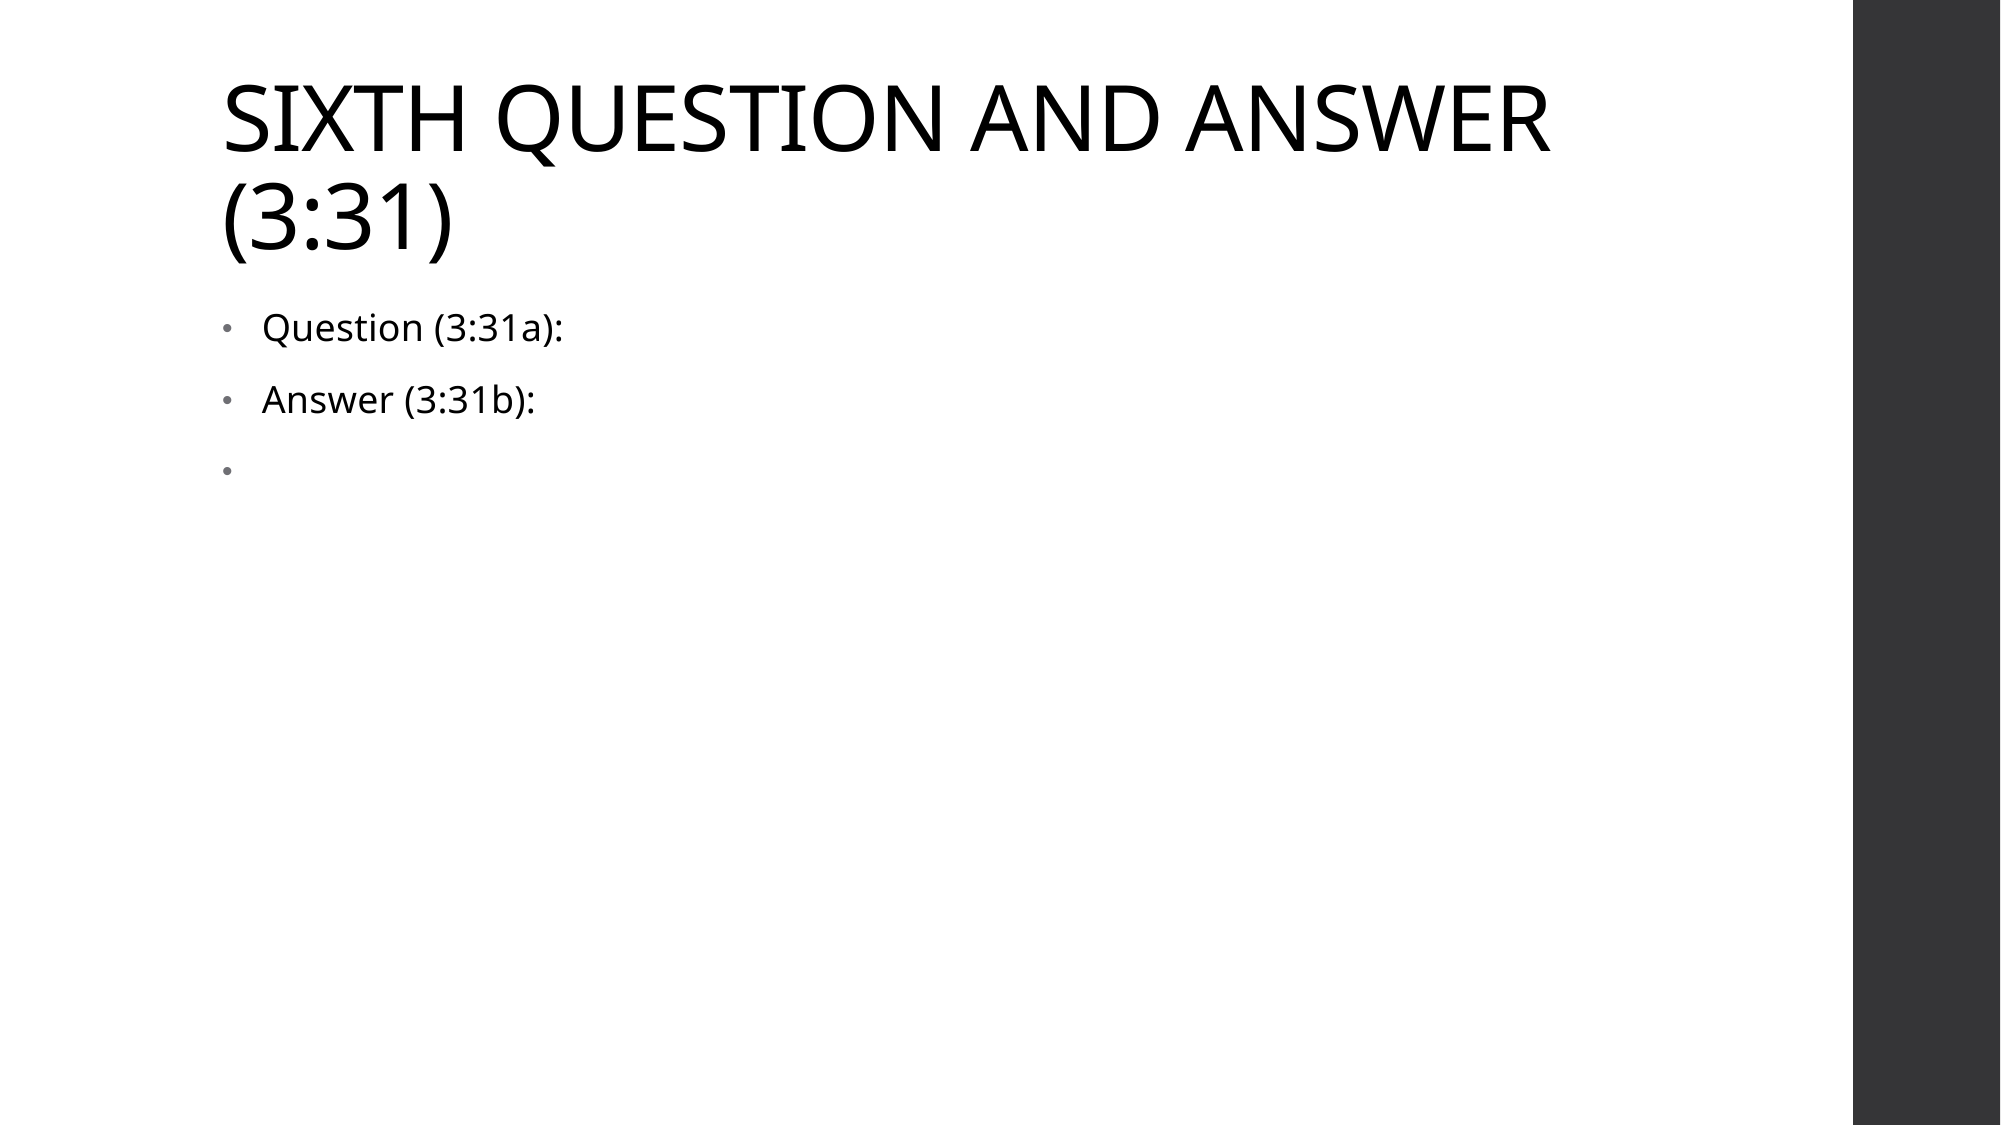

# SIXTH QUESTION AND ANSWER (3:31)
 Question (3:31a):
 Answer (3:31b):